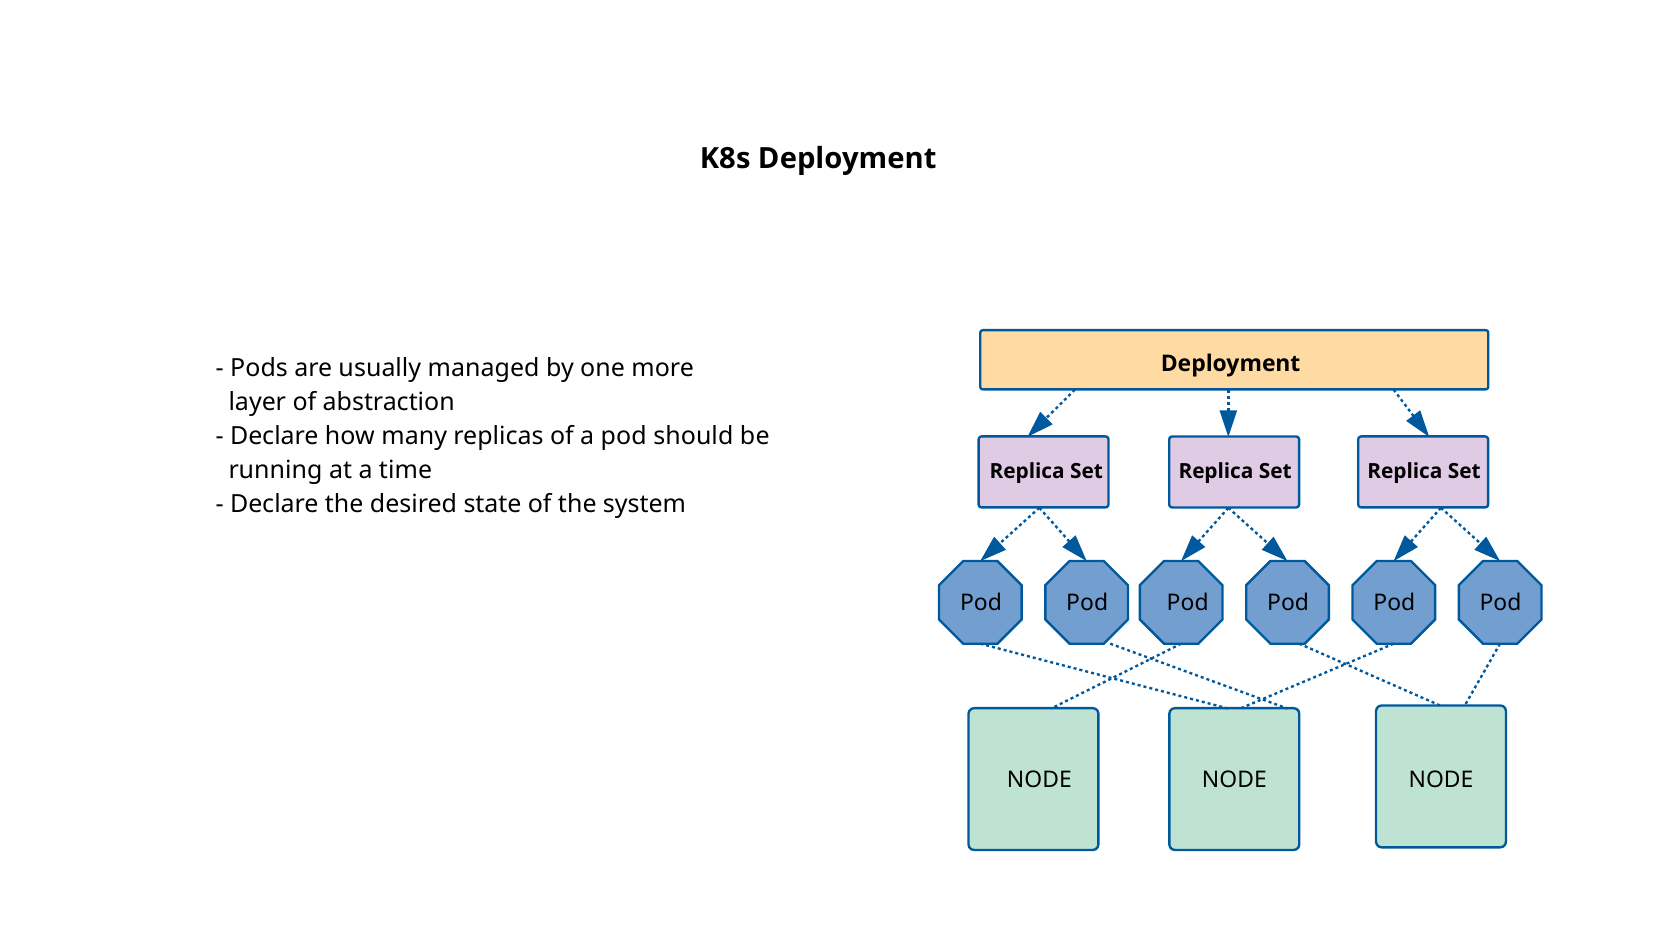

K8s Deployment
Deployment
- Pods are usually managed by one more
 layer of abstraction
- Declare how many replicas of a pod should be
 running at a time
- Declare the desired state of the system
Replica Set
Replica Set
Replica Set
Pod
Pod
Pod
Pod
Pod
Pod
NODE
NODE
NODE